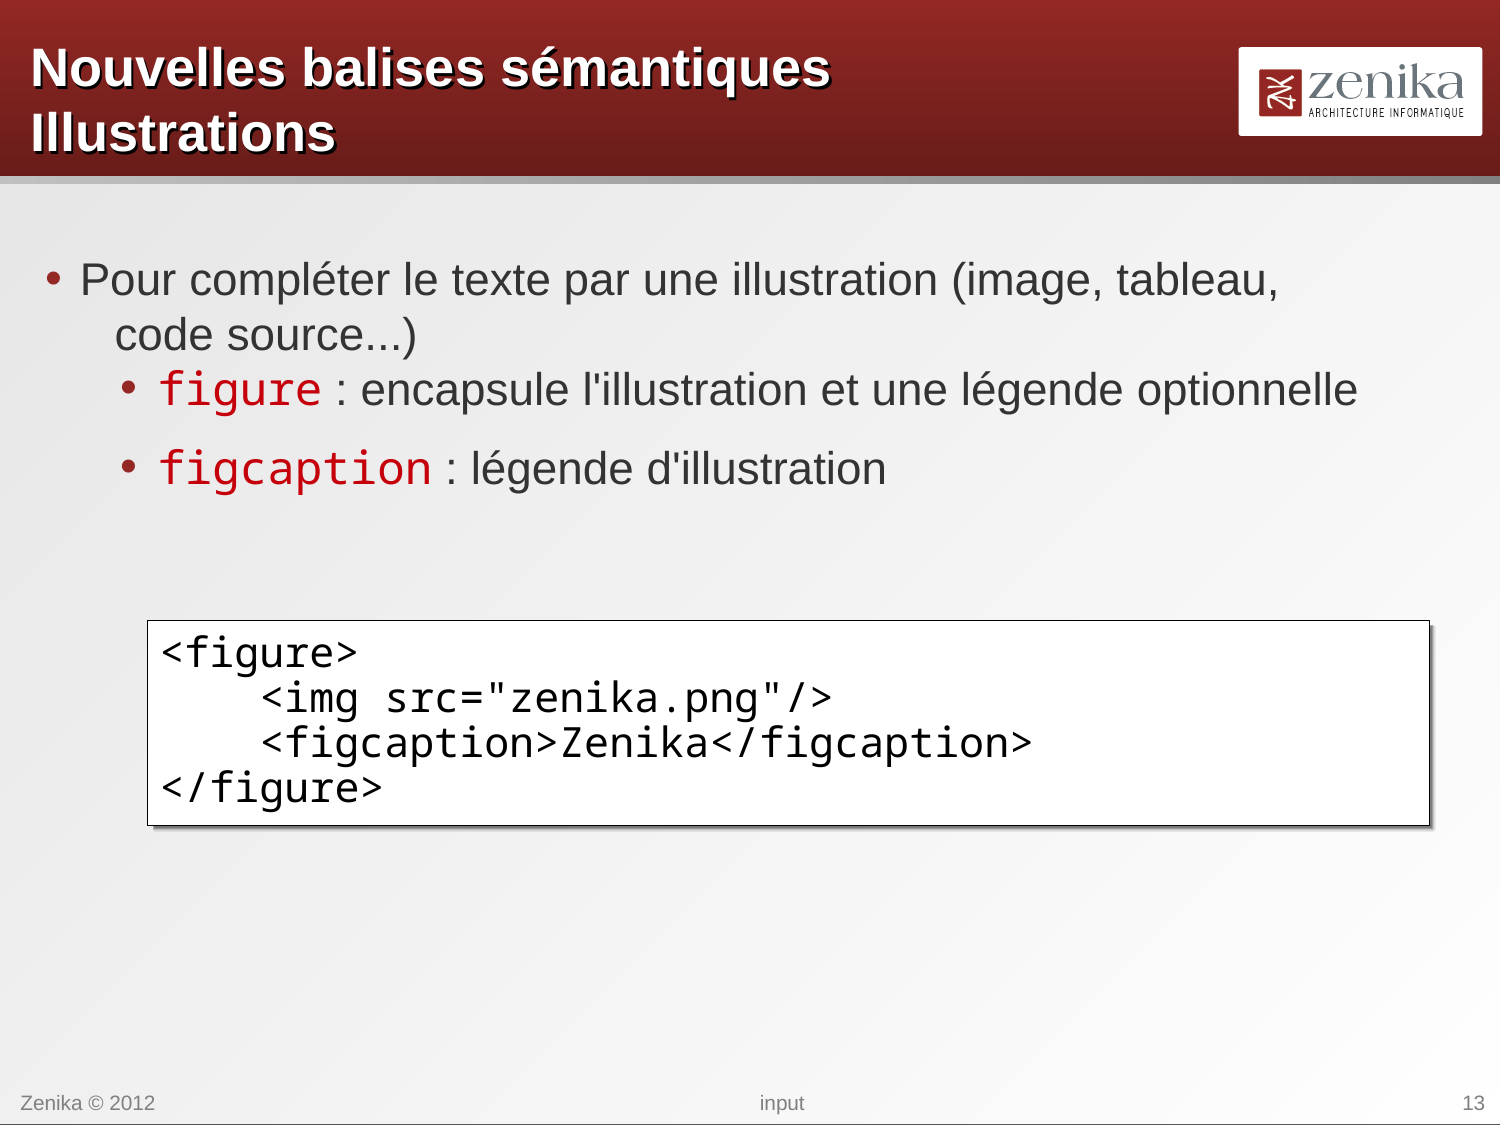

# Nouvelles balises sémantiques Illustrations
Pour compléter le texte par une illustration (image, tableau, code source...)
figure : encapsule l'illustration et une légende optionnelle
figcaption : légende d'illustration
<figure>
 <img src="zenika.png"/>
 <figcaption>Zenika</figcaption>
</figure>